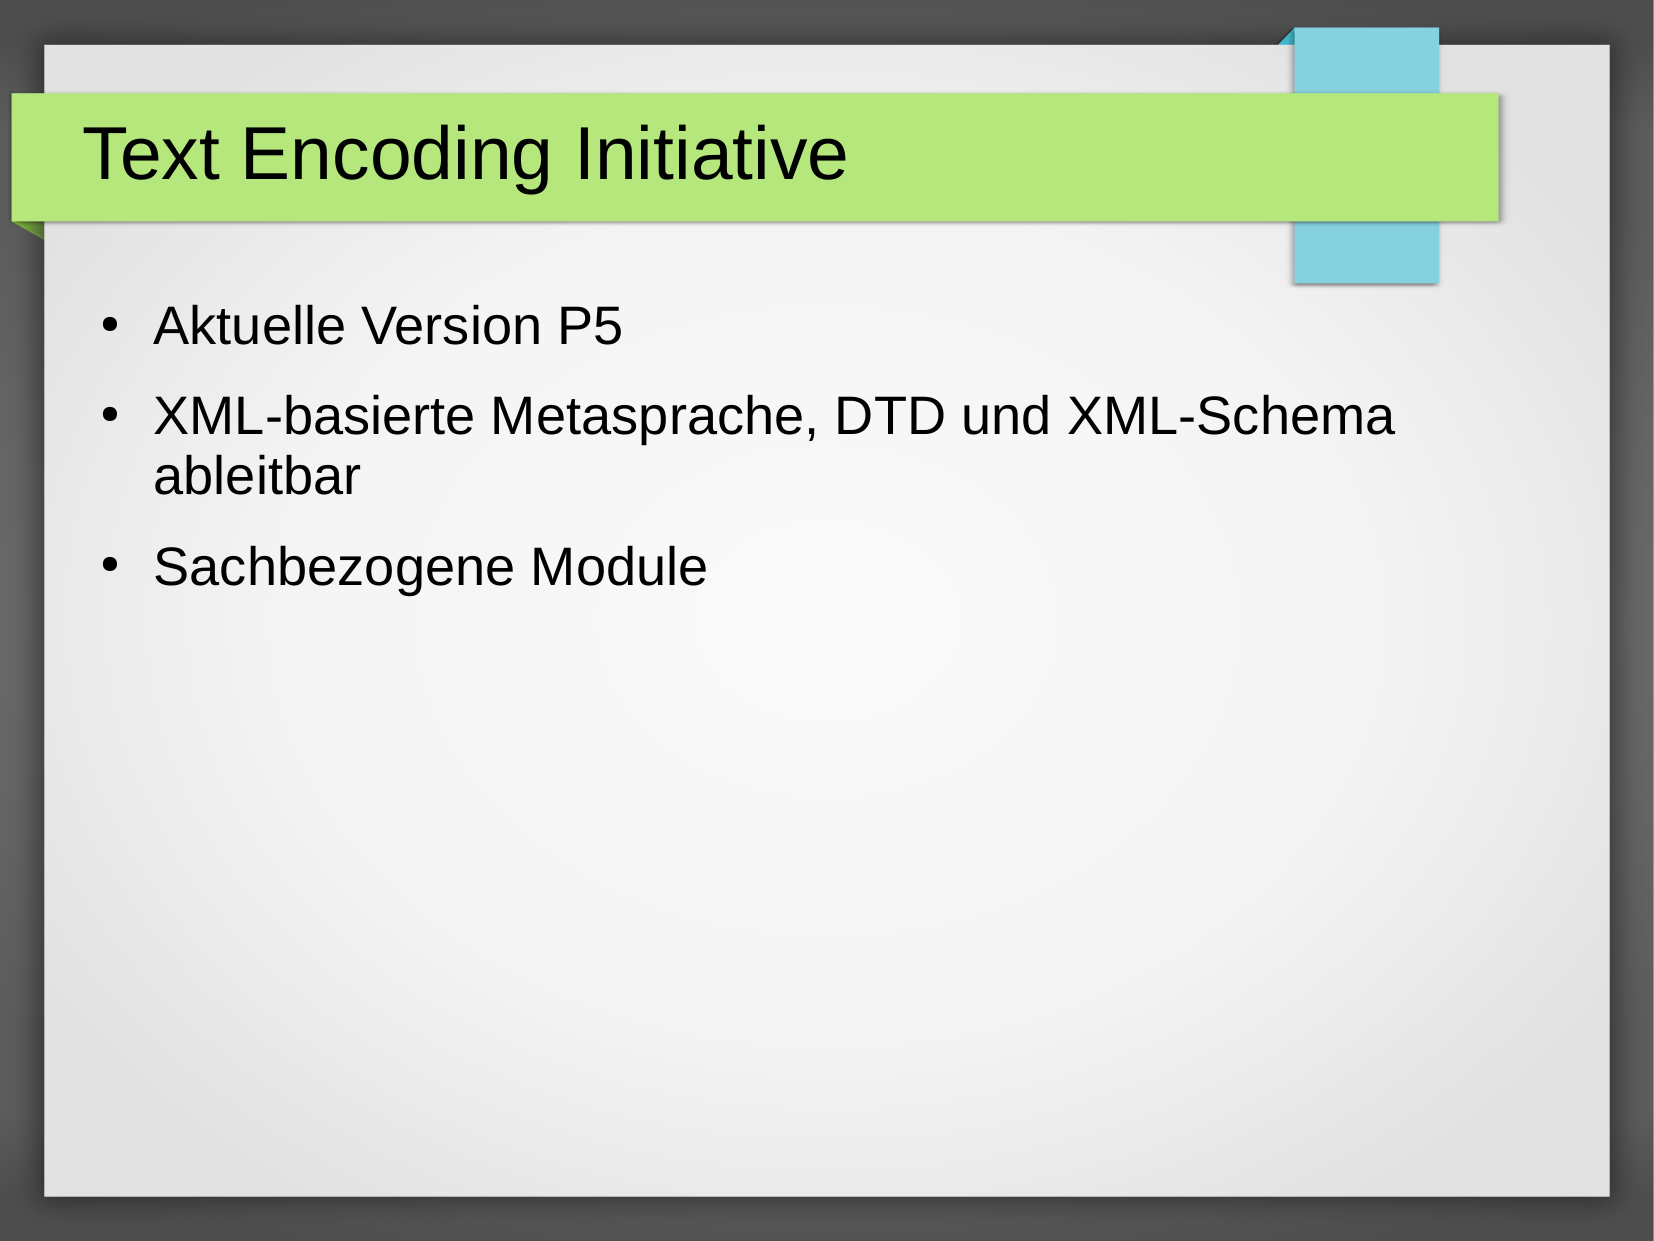

# Text Encoding Initiative
Aktuelle Version P5
XML-basierte Metasprache, DTD und XML-Schema ableitbar
Sachbezogene Module